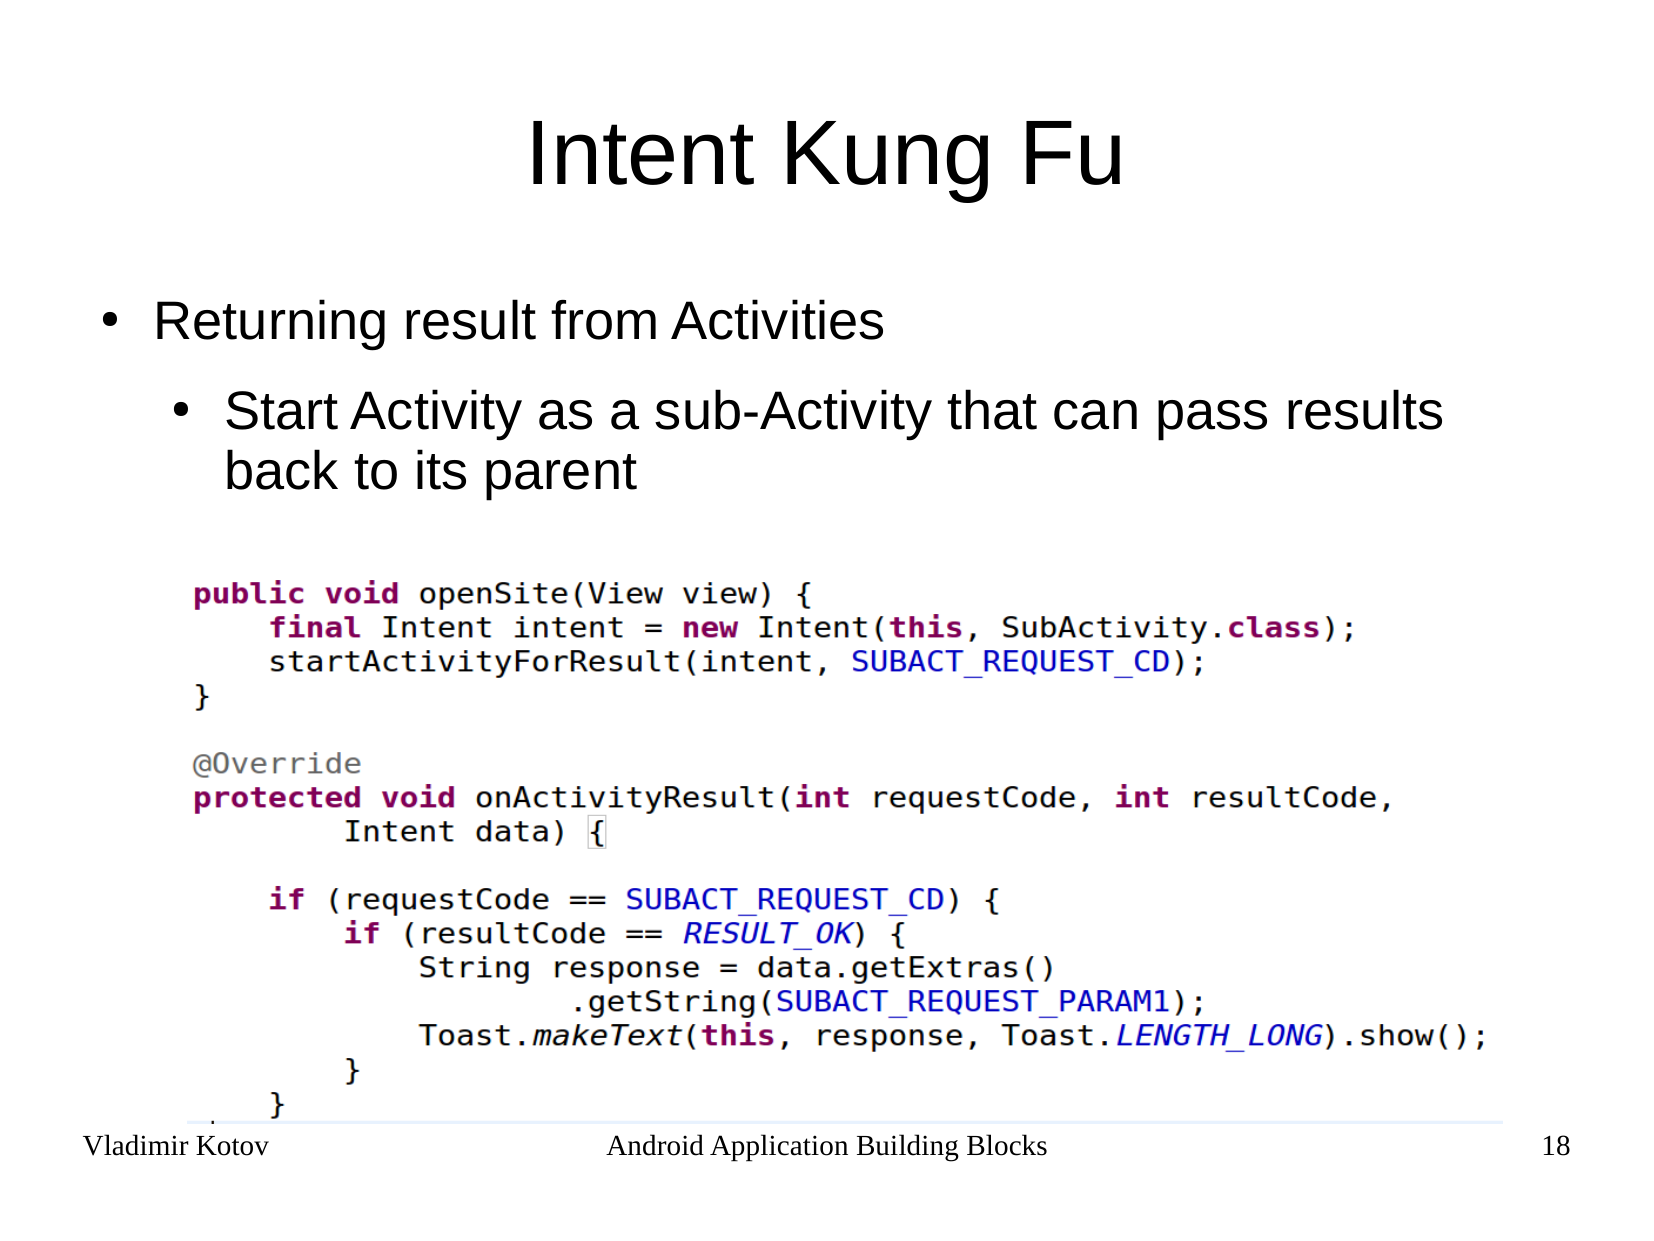

# Intent Kung Fu
Returning result from Activities
Start Activity as a sub-Activity that can pass results back to its parent
Vladimir Kotov
Android Application Building Blocks
18